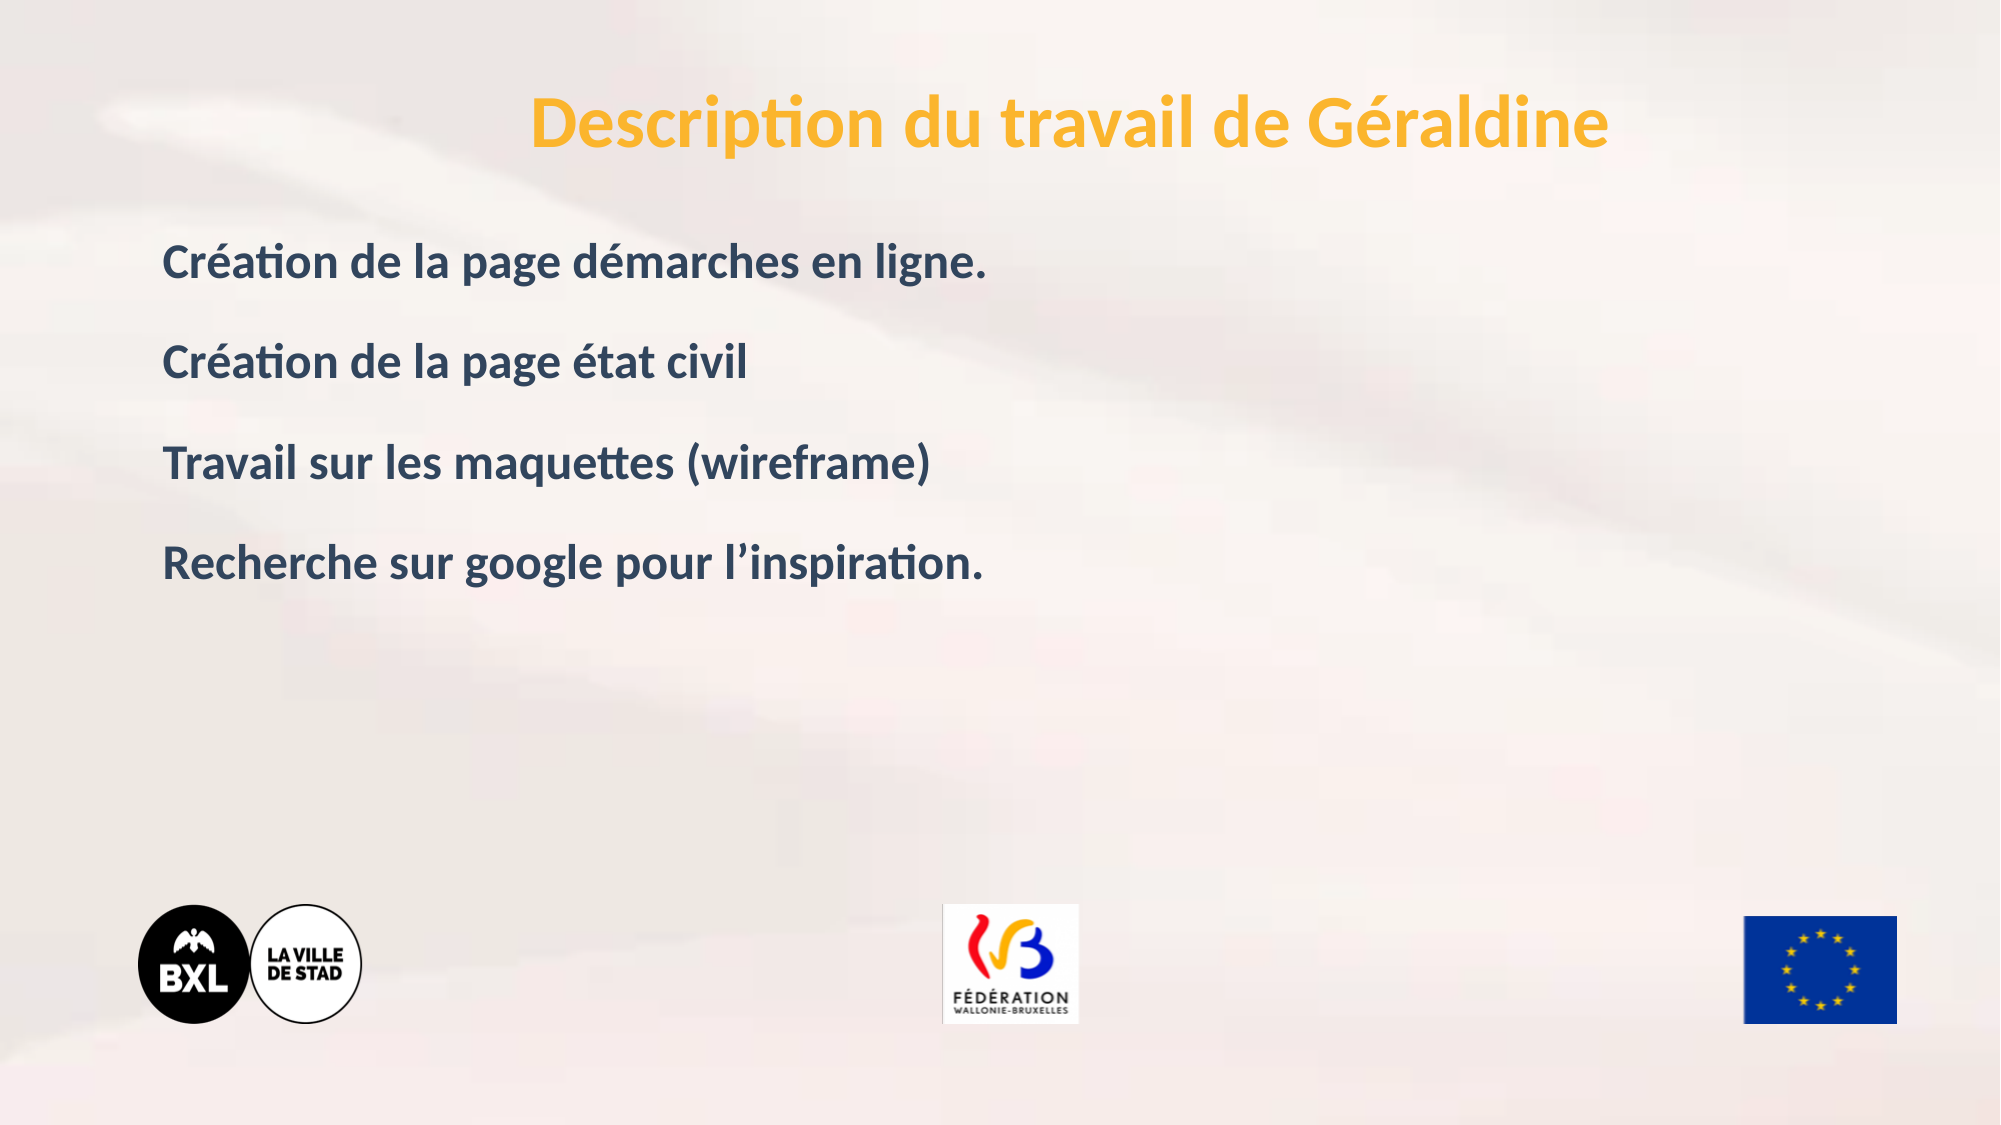

Description du travail de Géraldine
Création de la page démarches en ligne.
Création de la page état civil
Travail sur les maquettes (wireframe)
Recherche sur google pour l’inspiration.